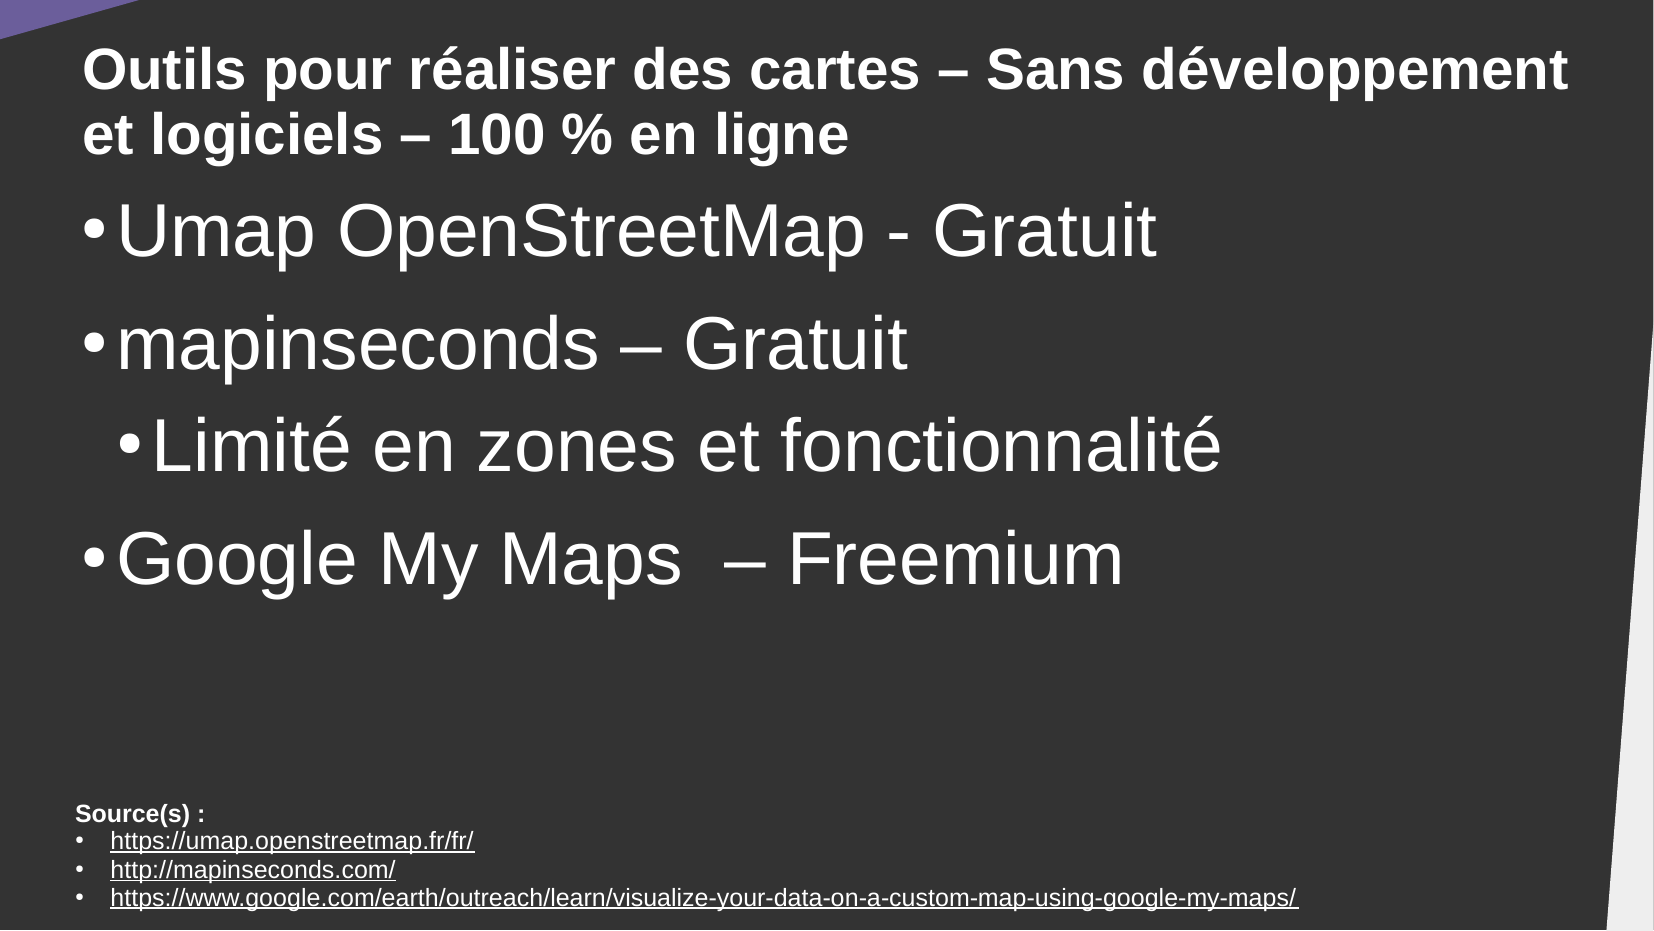

# Outils pour réaliser des cartes – Sans développement et logiciels – 100 % en ligne
Umap OpenStreetMap - Gratuit
mapinseconds – Gratuit
Limité en zones et fonctionnalité
Google My Maps – Freemium
Source(s) :
https://umap.openstreetmap.fr/fr/
http://mapinseconds.com/
https://www.google.com/earth/outreach/learn/visualize-your-data-on-a-custom-map-using-google-my-maps/